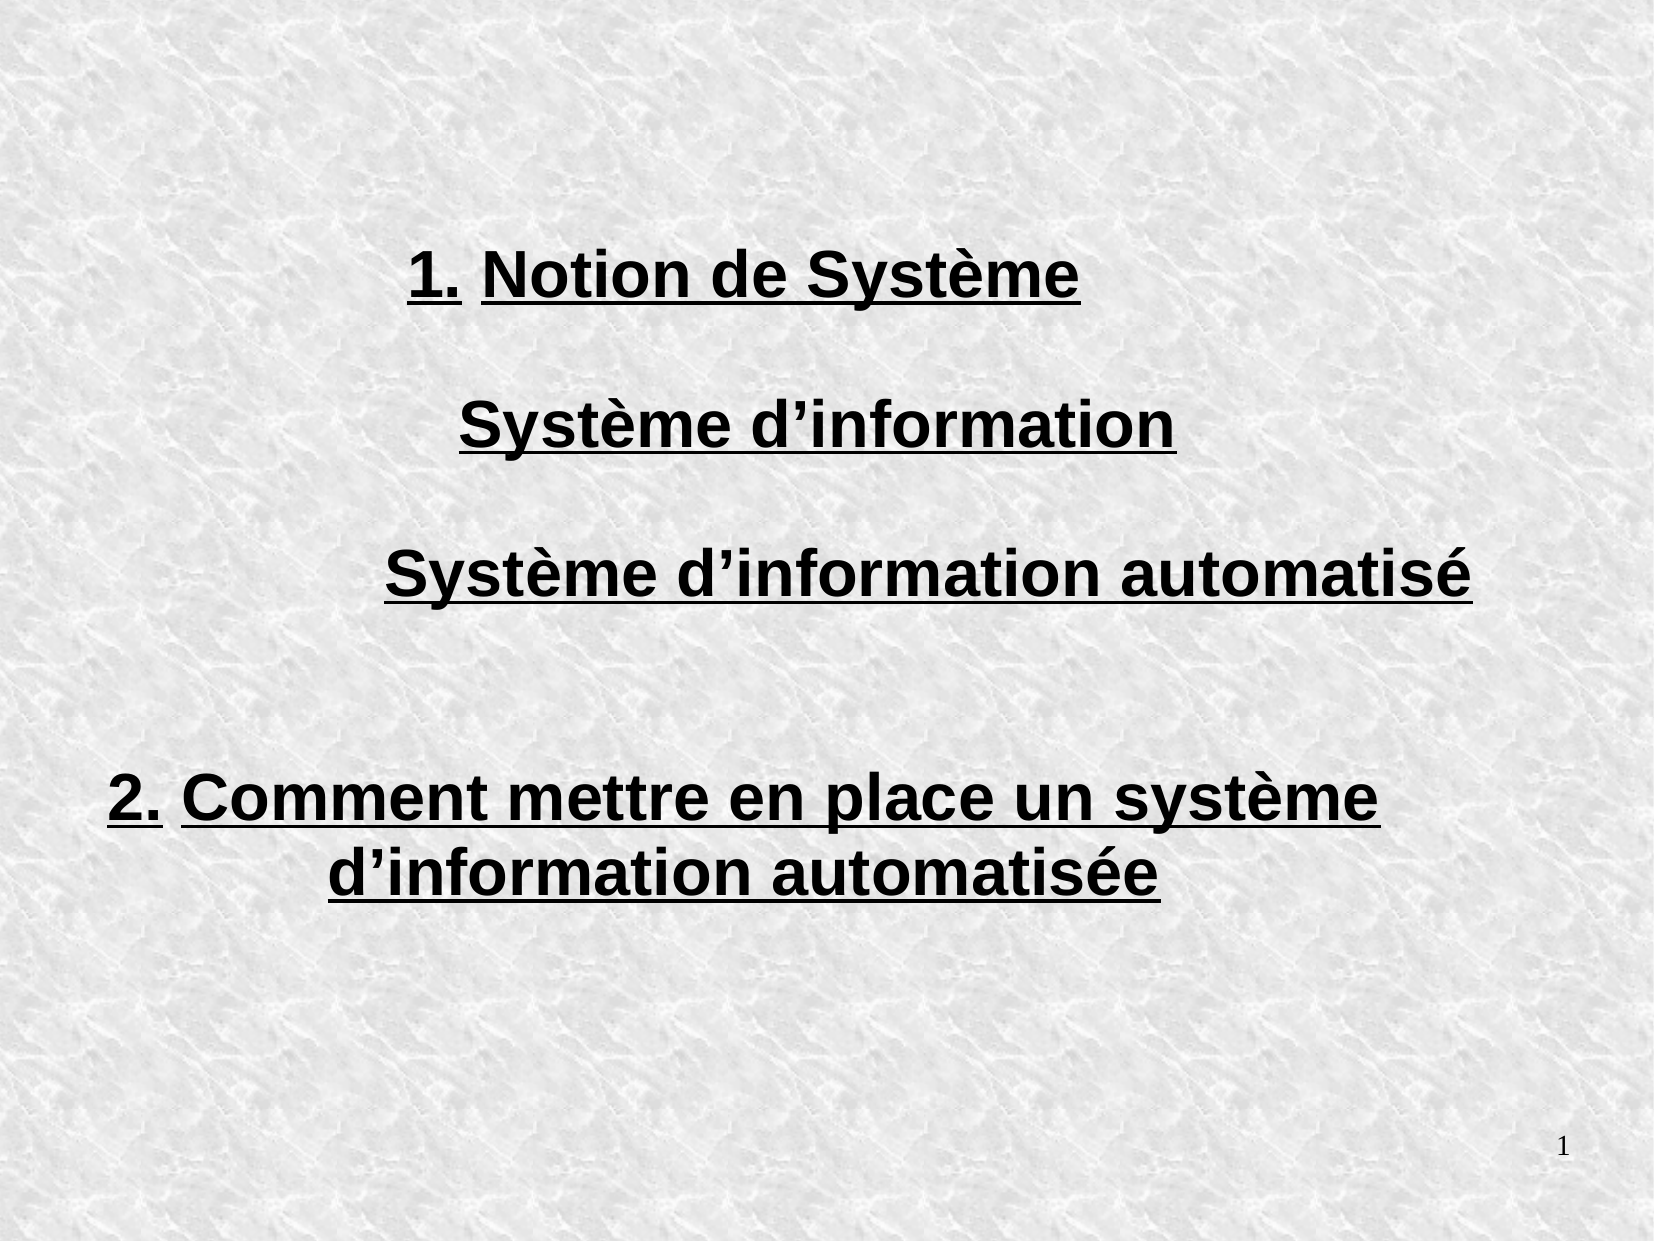

# 1.	Notion de Système
		Système d’information
					Système d’information automatisé
2.	Comment mettre en place un système d’information automatisée
1